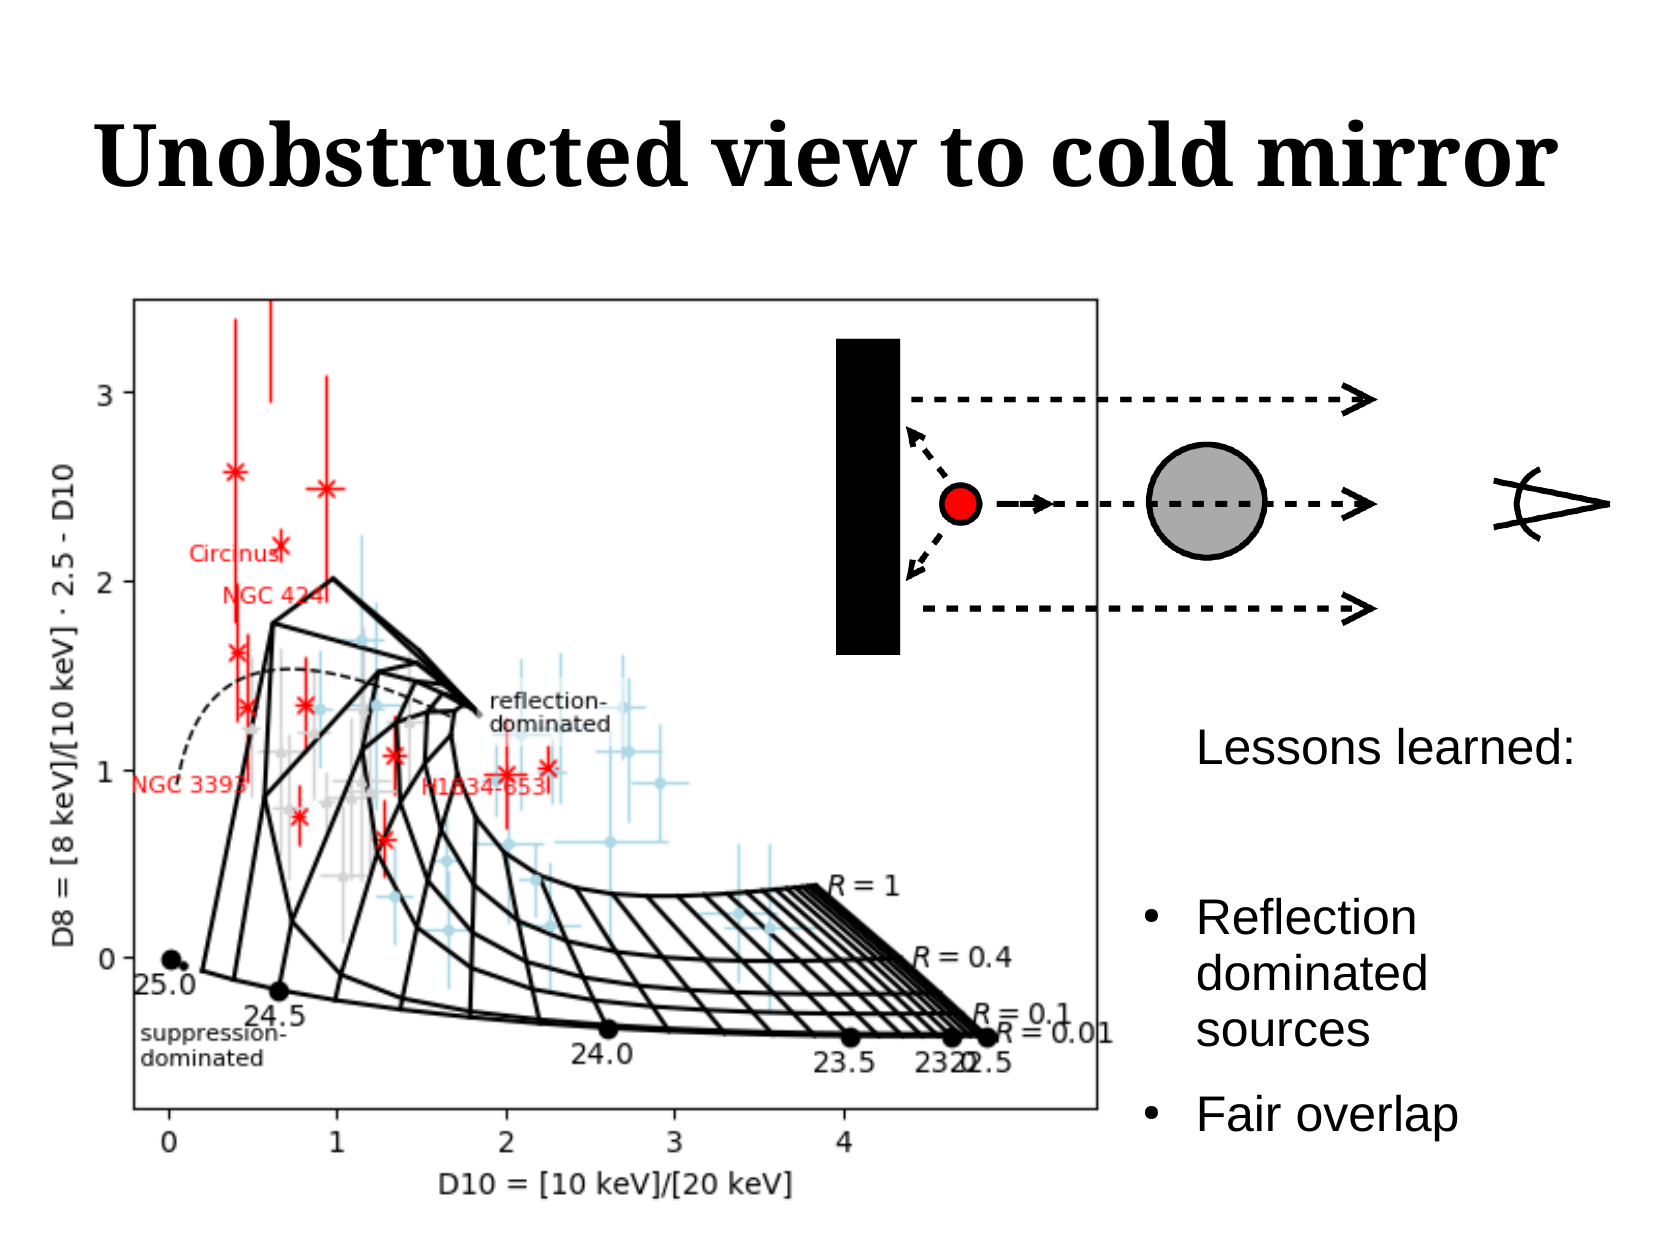

# Unobstructed view to cold mirror
Lessons learned:
Reflection dominated sources
Fair overlap